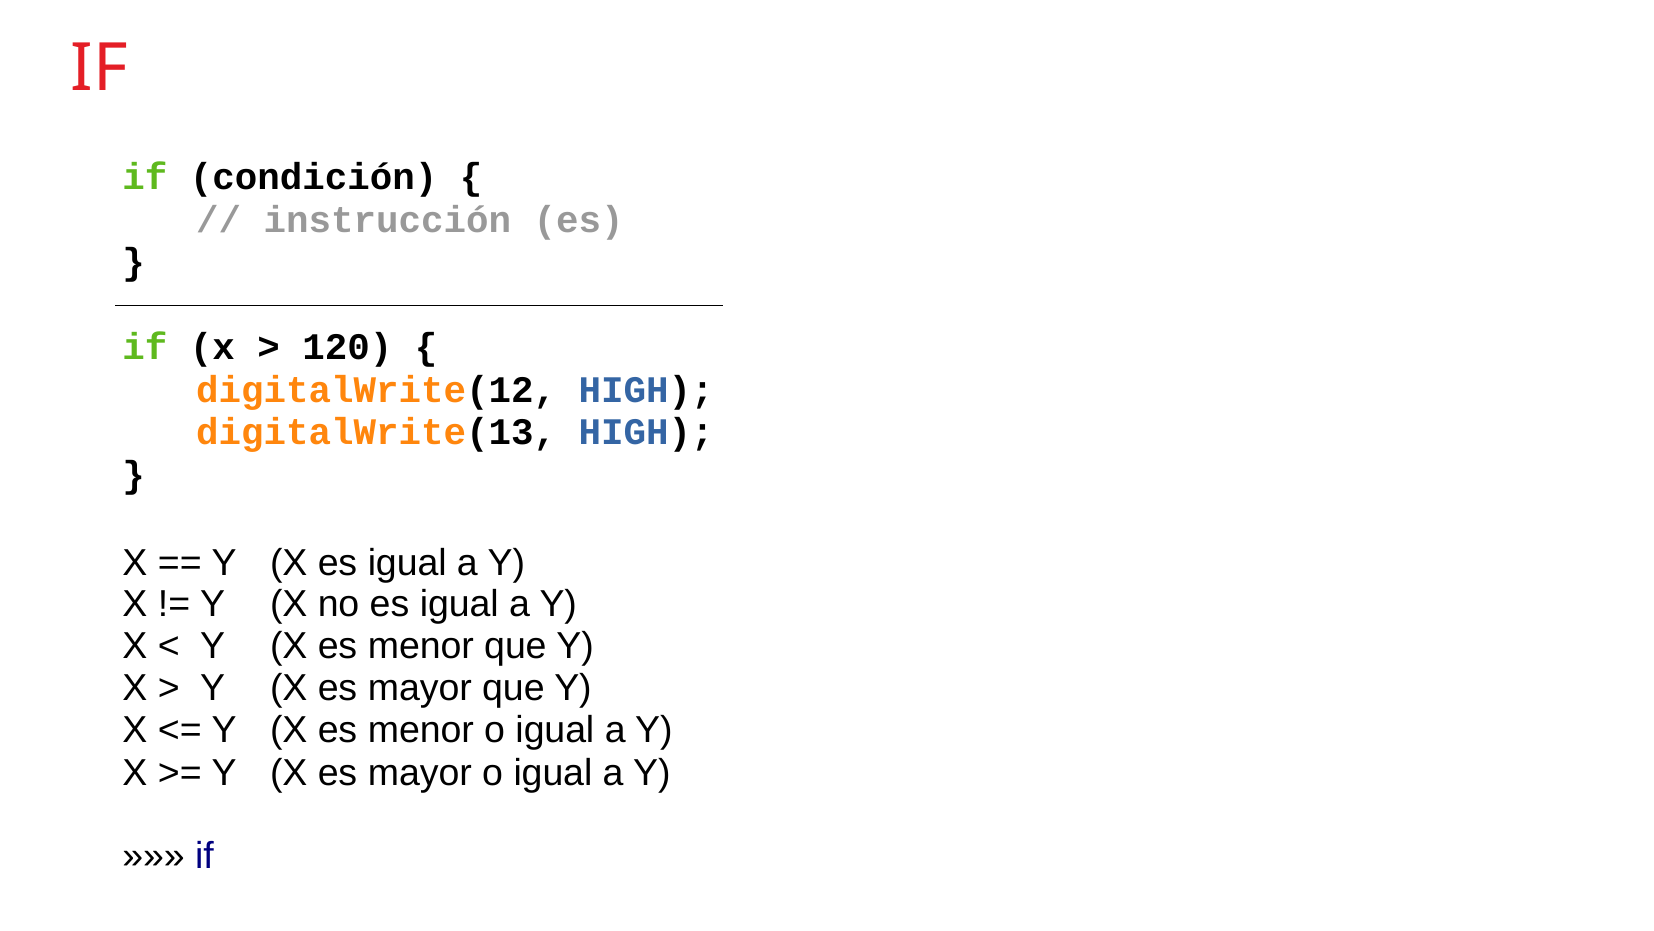

# IF
if (condición) {
	// instrucción (es)
}
if (x > 120) {
	digitalWrite(12, HIGH);
	digitalWrite(13, HIGH);
}
X == Y	(X es igual a Y)
X != Y	(X no es igual a Y)
X < Y	(X es menor que Y)
X > Y	(X es mayor que Y)
X <= Y	(X es menor o igual a Y)
X >= Y	(X es mayor o igual a Y)
»»» if